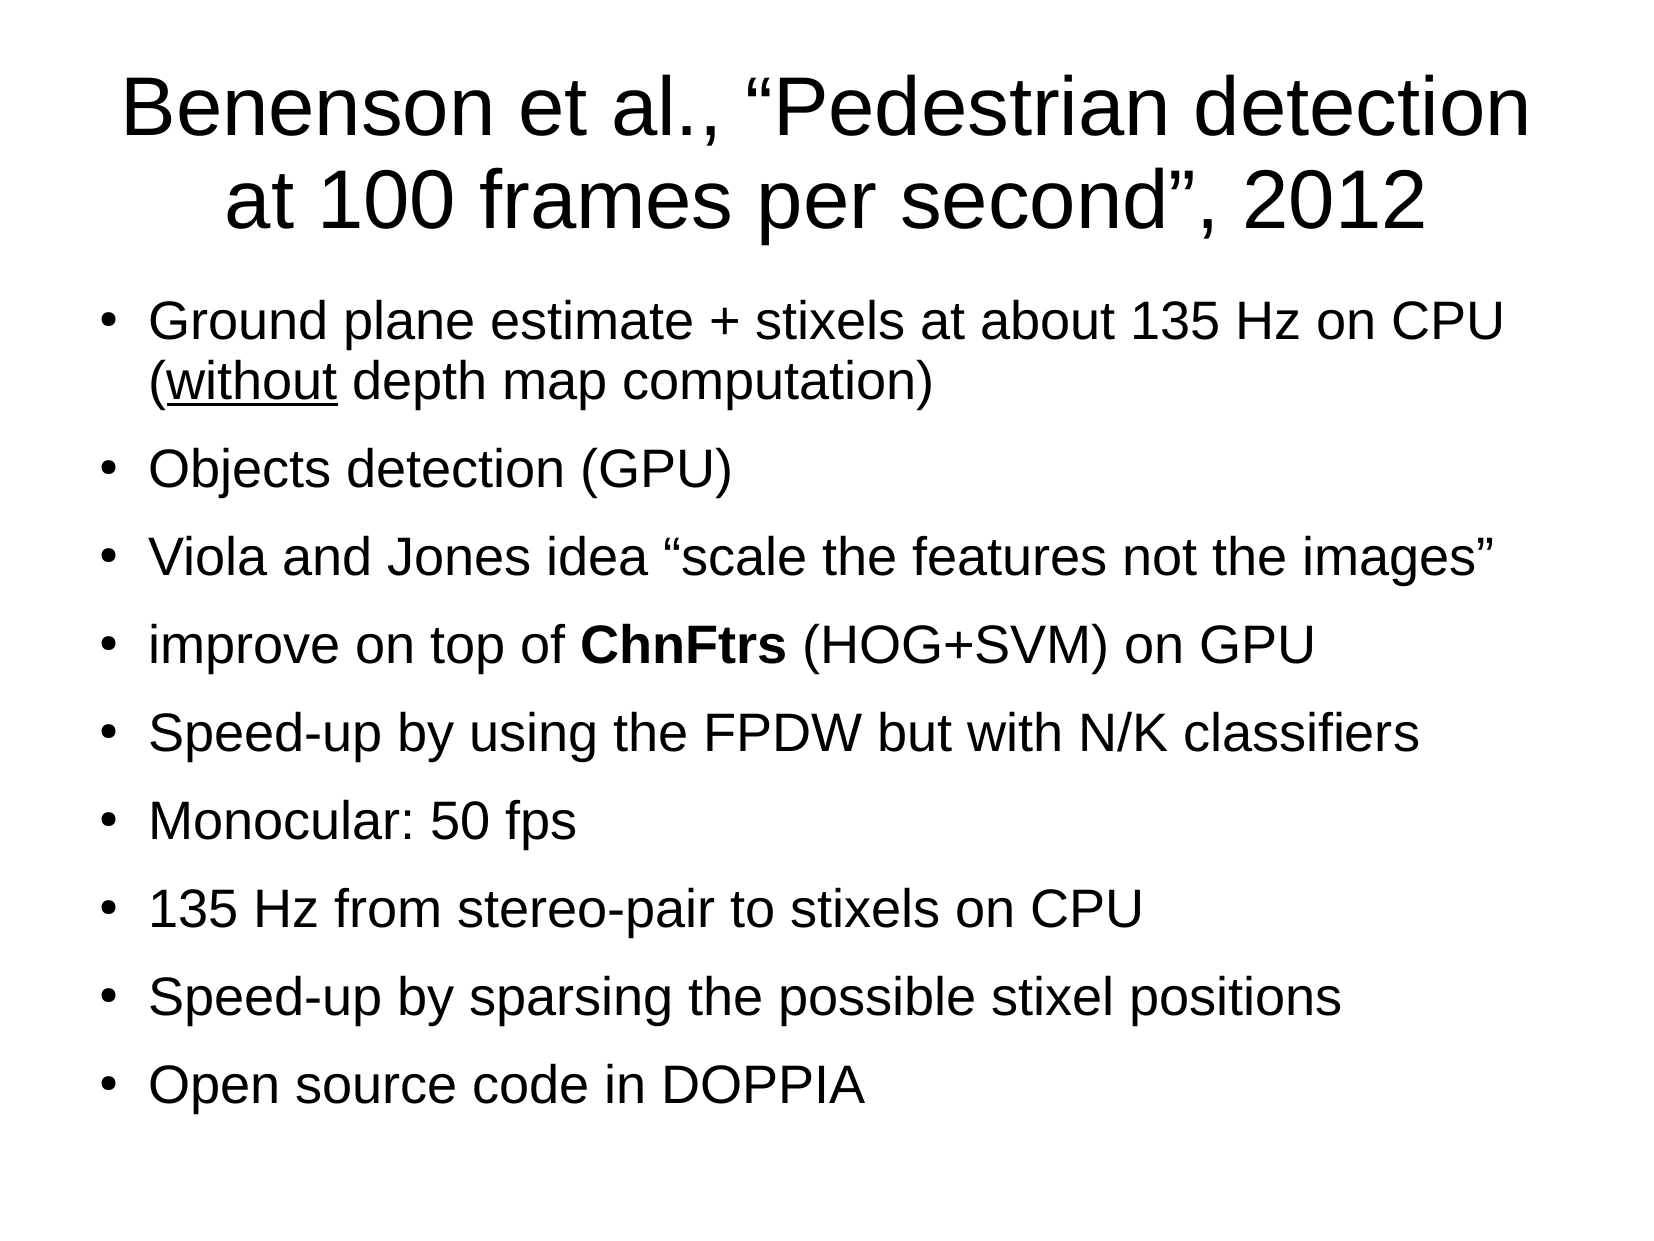

# Benenson et al., “Pedestrian detection at 100 frames per second”, 2012
Ground plane estimate + stixels at about 135 Hz on CPU (without depth map computation)
Objects detection (GPU)
Viola and Jones idea “scale the features not the images”
improve on top of ChnFtrs (HOG+SVM) on GPU
Speed-up by using the FPDW but with N/K classifiers
Monocular: 50 fps
135 Hz from stereo-pair to stixels on CPU
Speed-up by sparsing the possible stixel positions
Open source code in DOPPIA